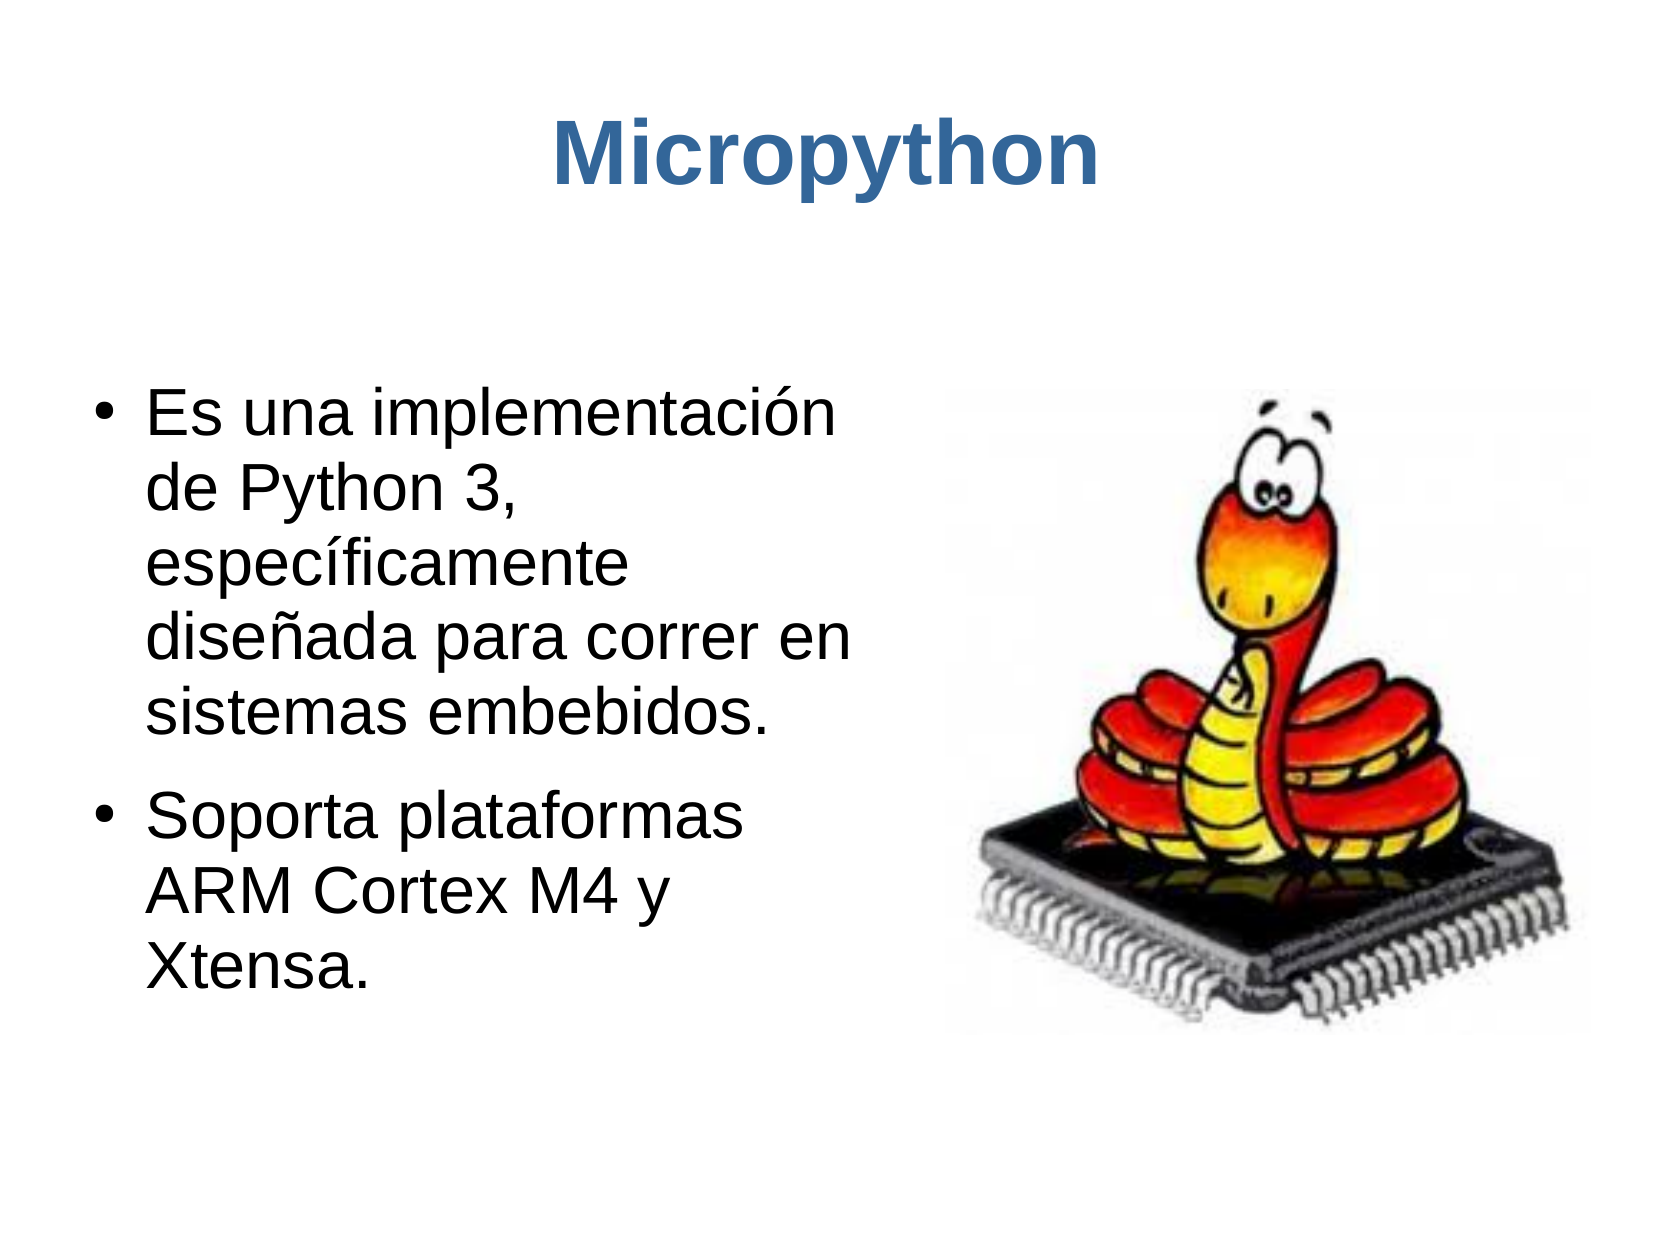

# Micropython
Es una implementación de Python 3, específicamente diseñada para correr en sistemas embebidos.
Soporta plataformas ARM Cortex M4 y Xtensa.